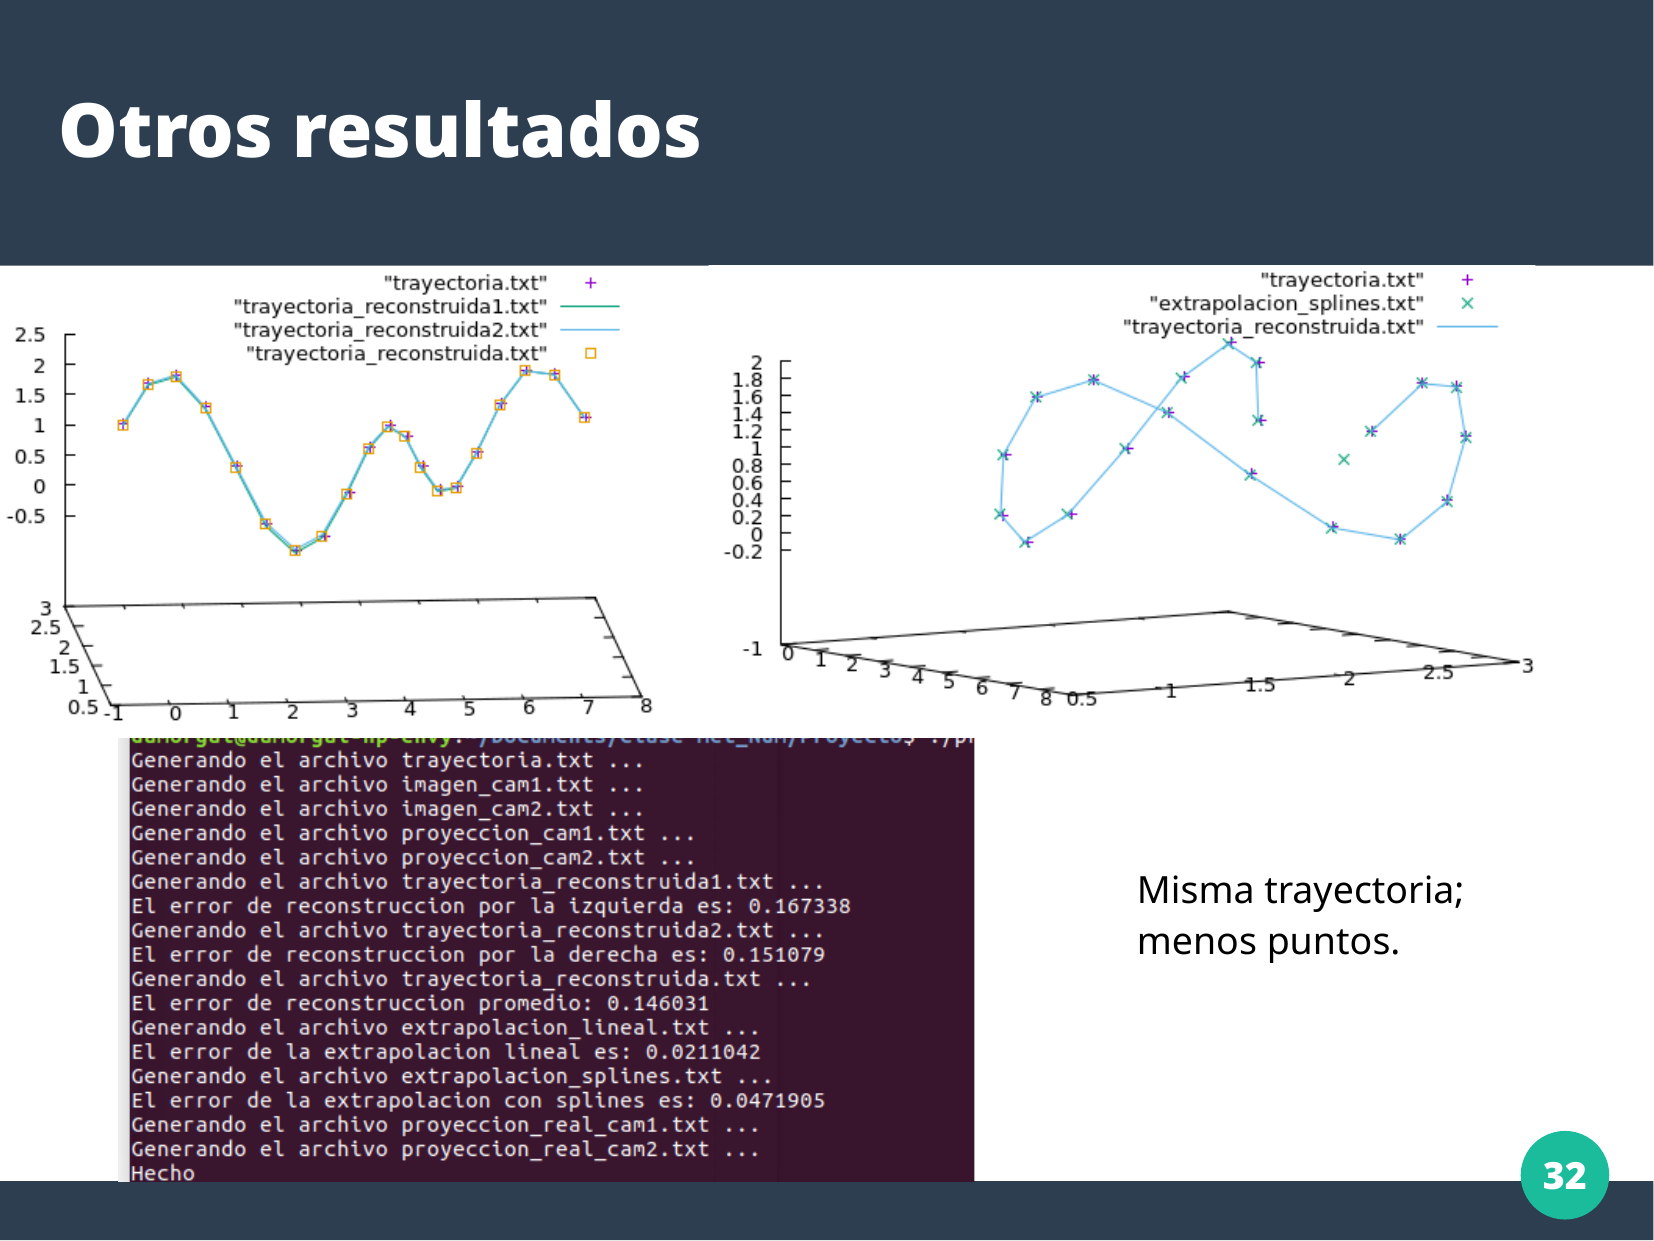

# Otros resultados
Misma trayectoria;
menos puntos.
32